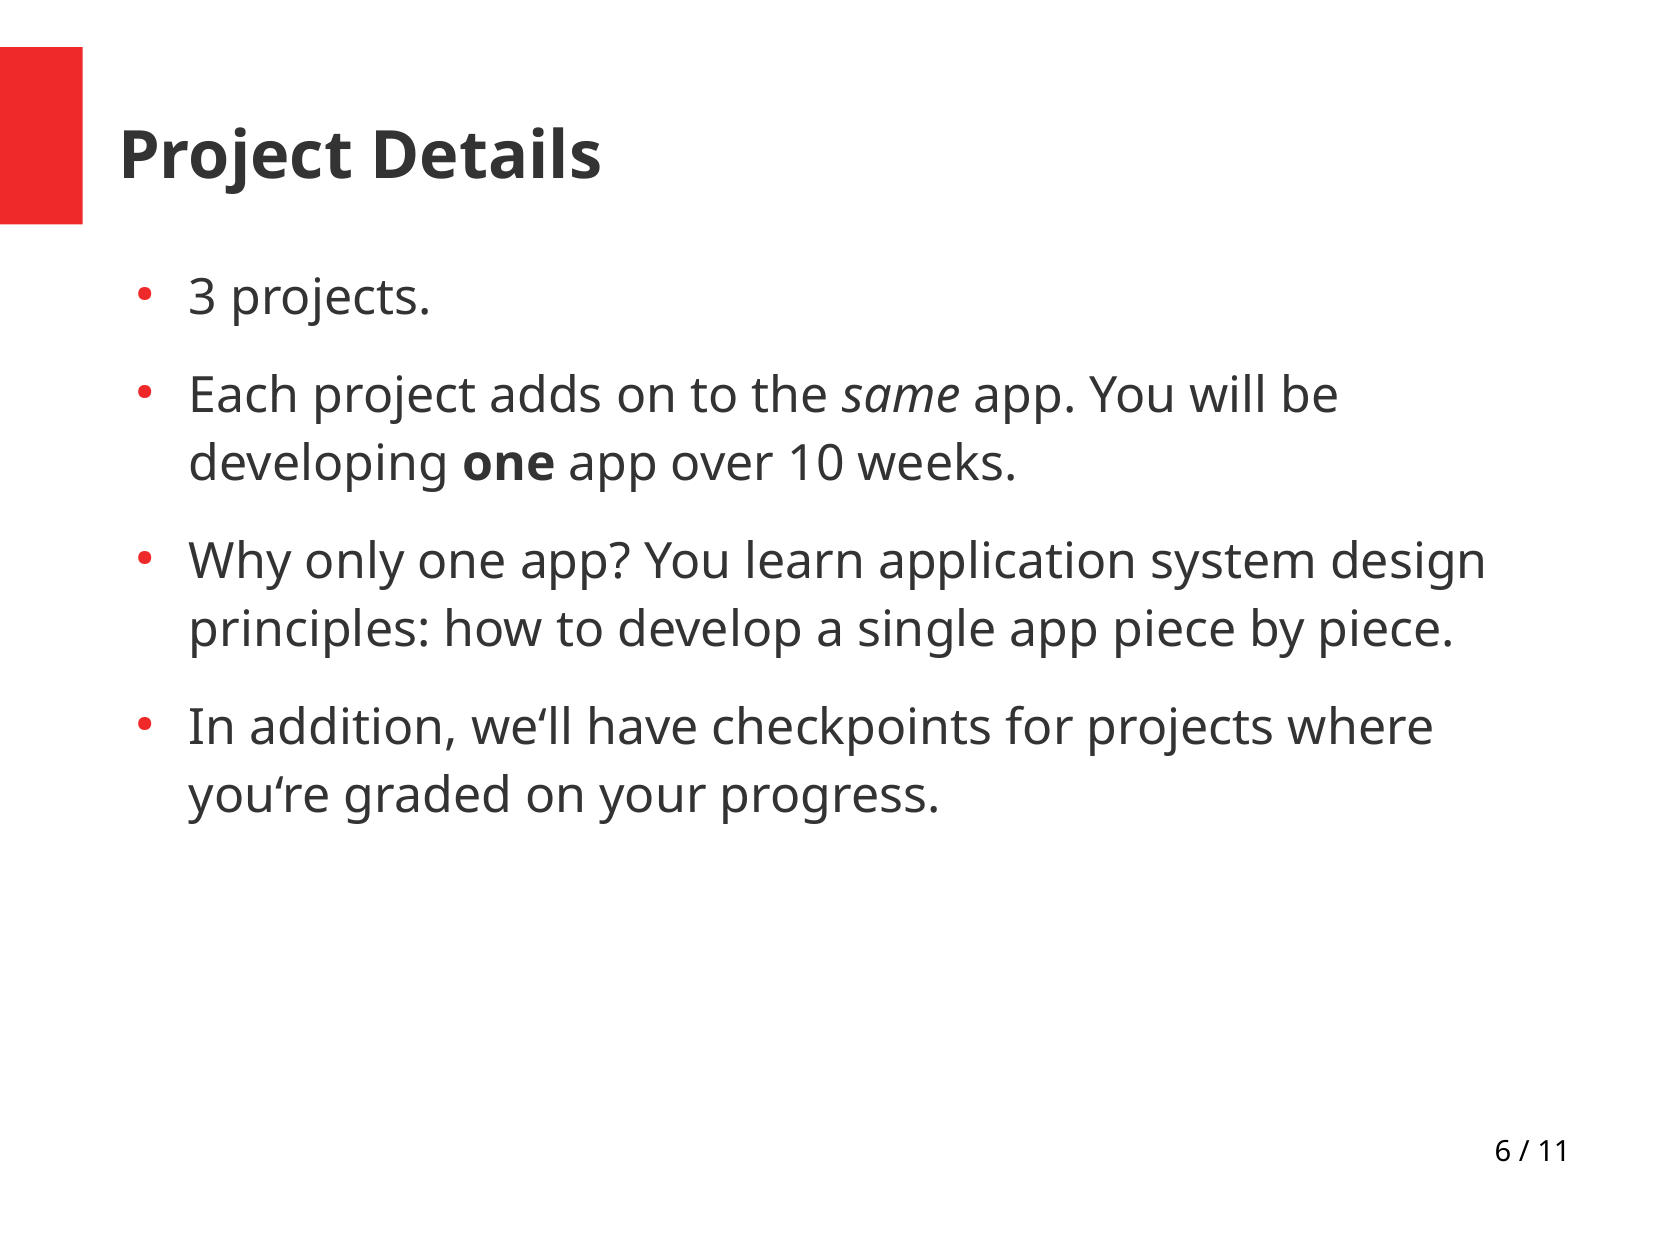

# Project Details
3 projects.
Each project adds on to the same app. You will be developing one app over 10 weeks.
Why only one app? You learn application system design principles: how to develop a single app piece by piece.
In addition, we‘ll have checkpoints for projects where you‘re graded on your progress.
6